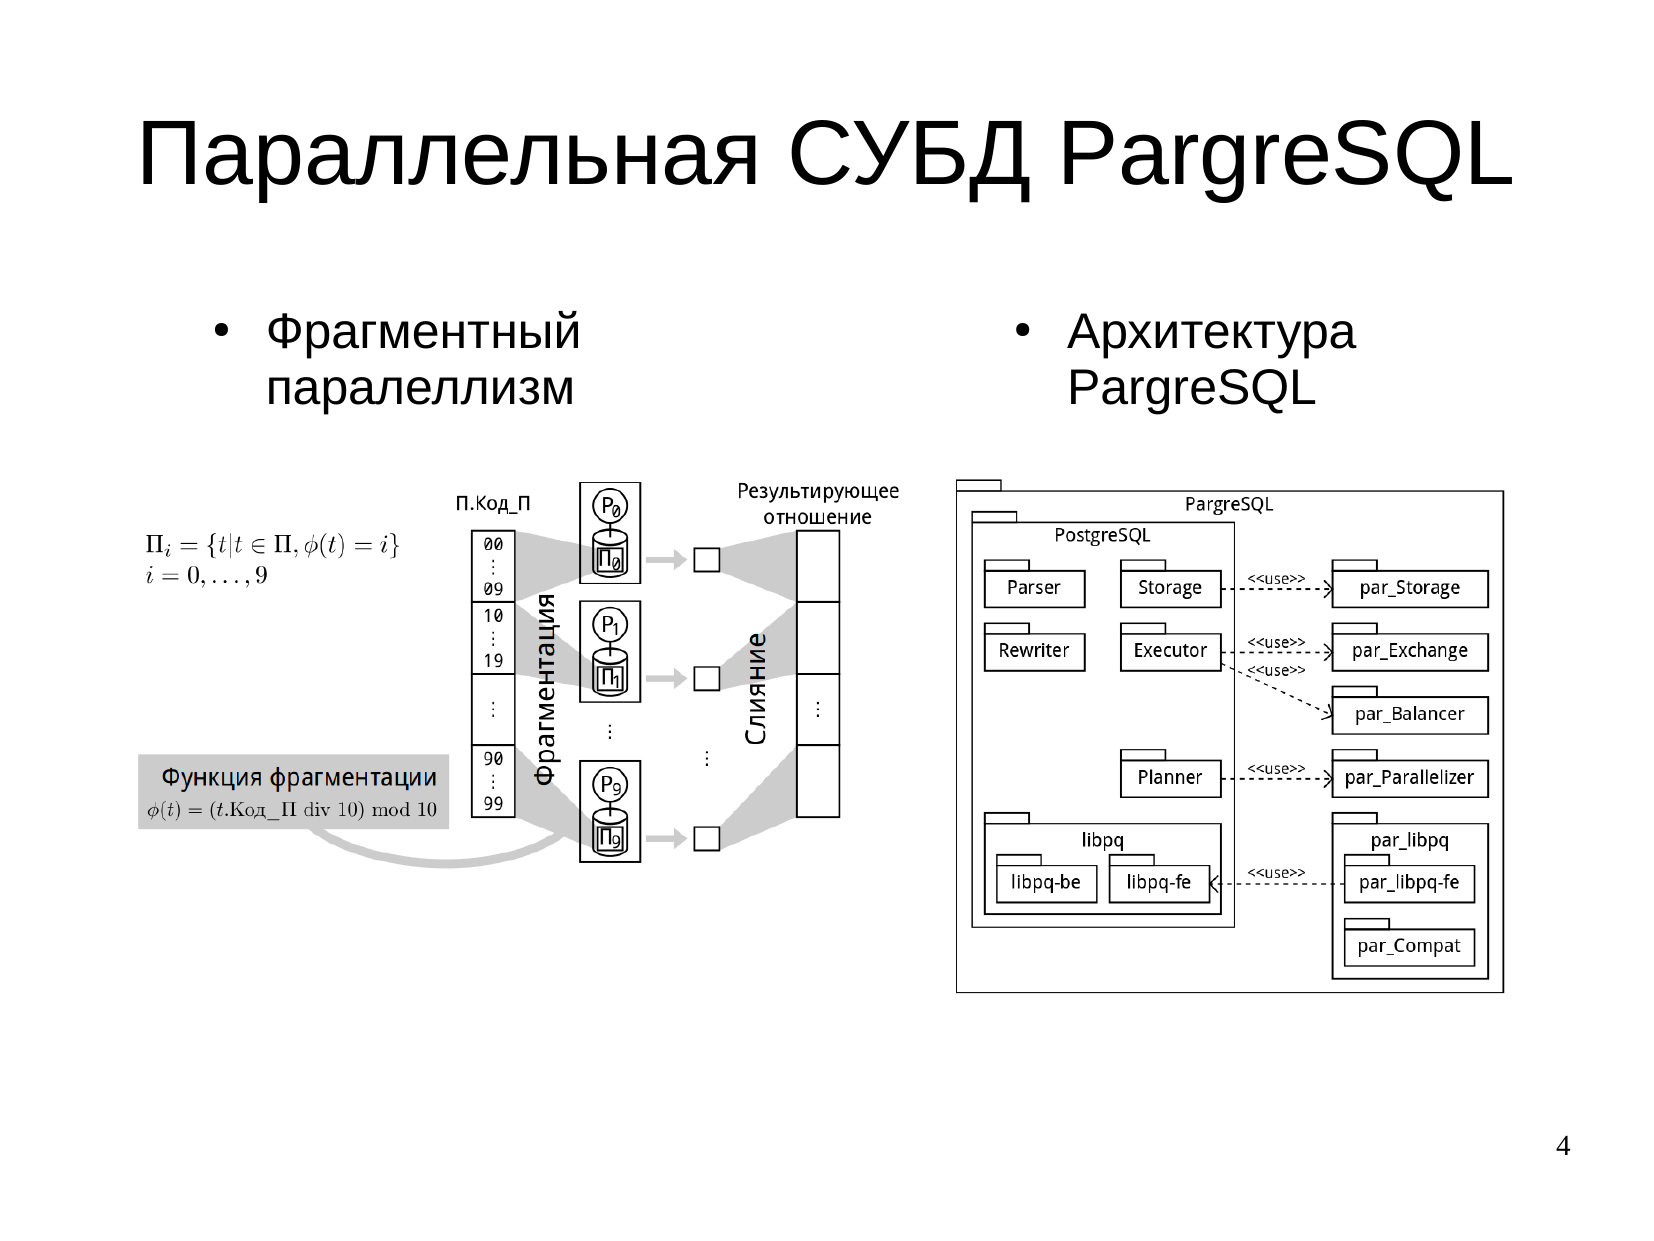

# Параллельная СУБД PargreSQL
Фрагментный паралеллизм
Архитектура PargreSQL
4